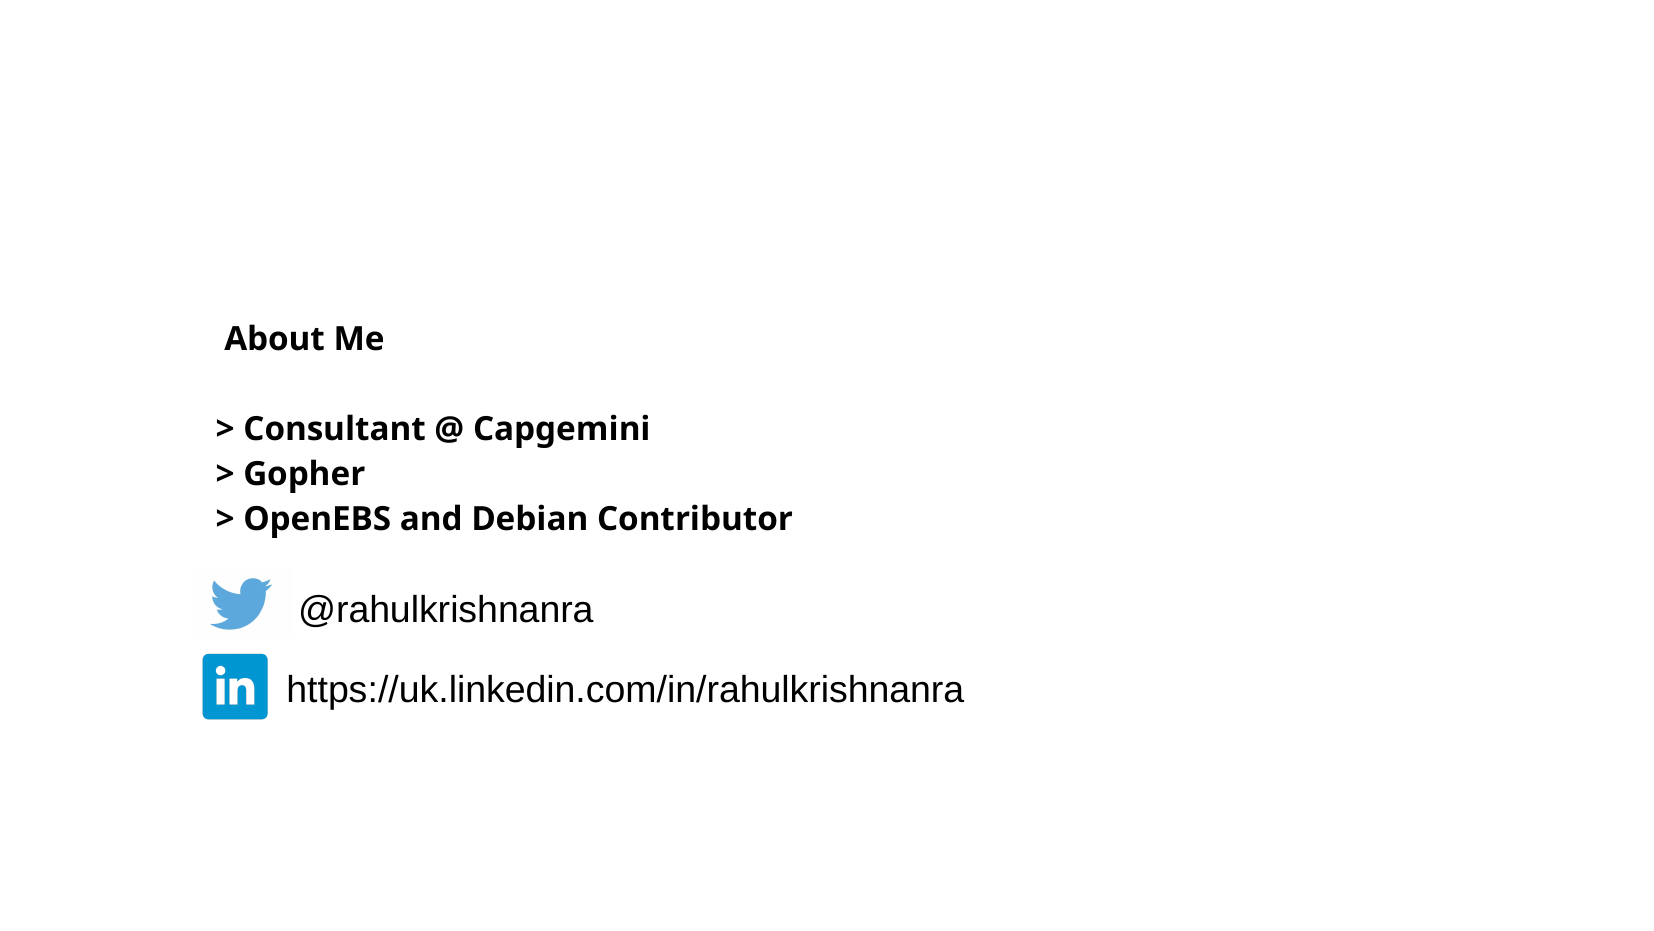

About Me
> Consultant @ Capgemini
> Gopher
> OpenEBS and Debian Contributor
@rahulkrishnanra
https://uk.linkedin.com/in/rahulkrishnanra